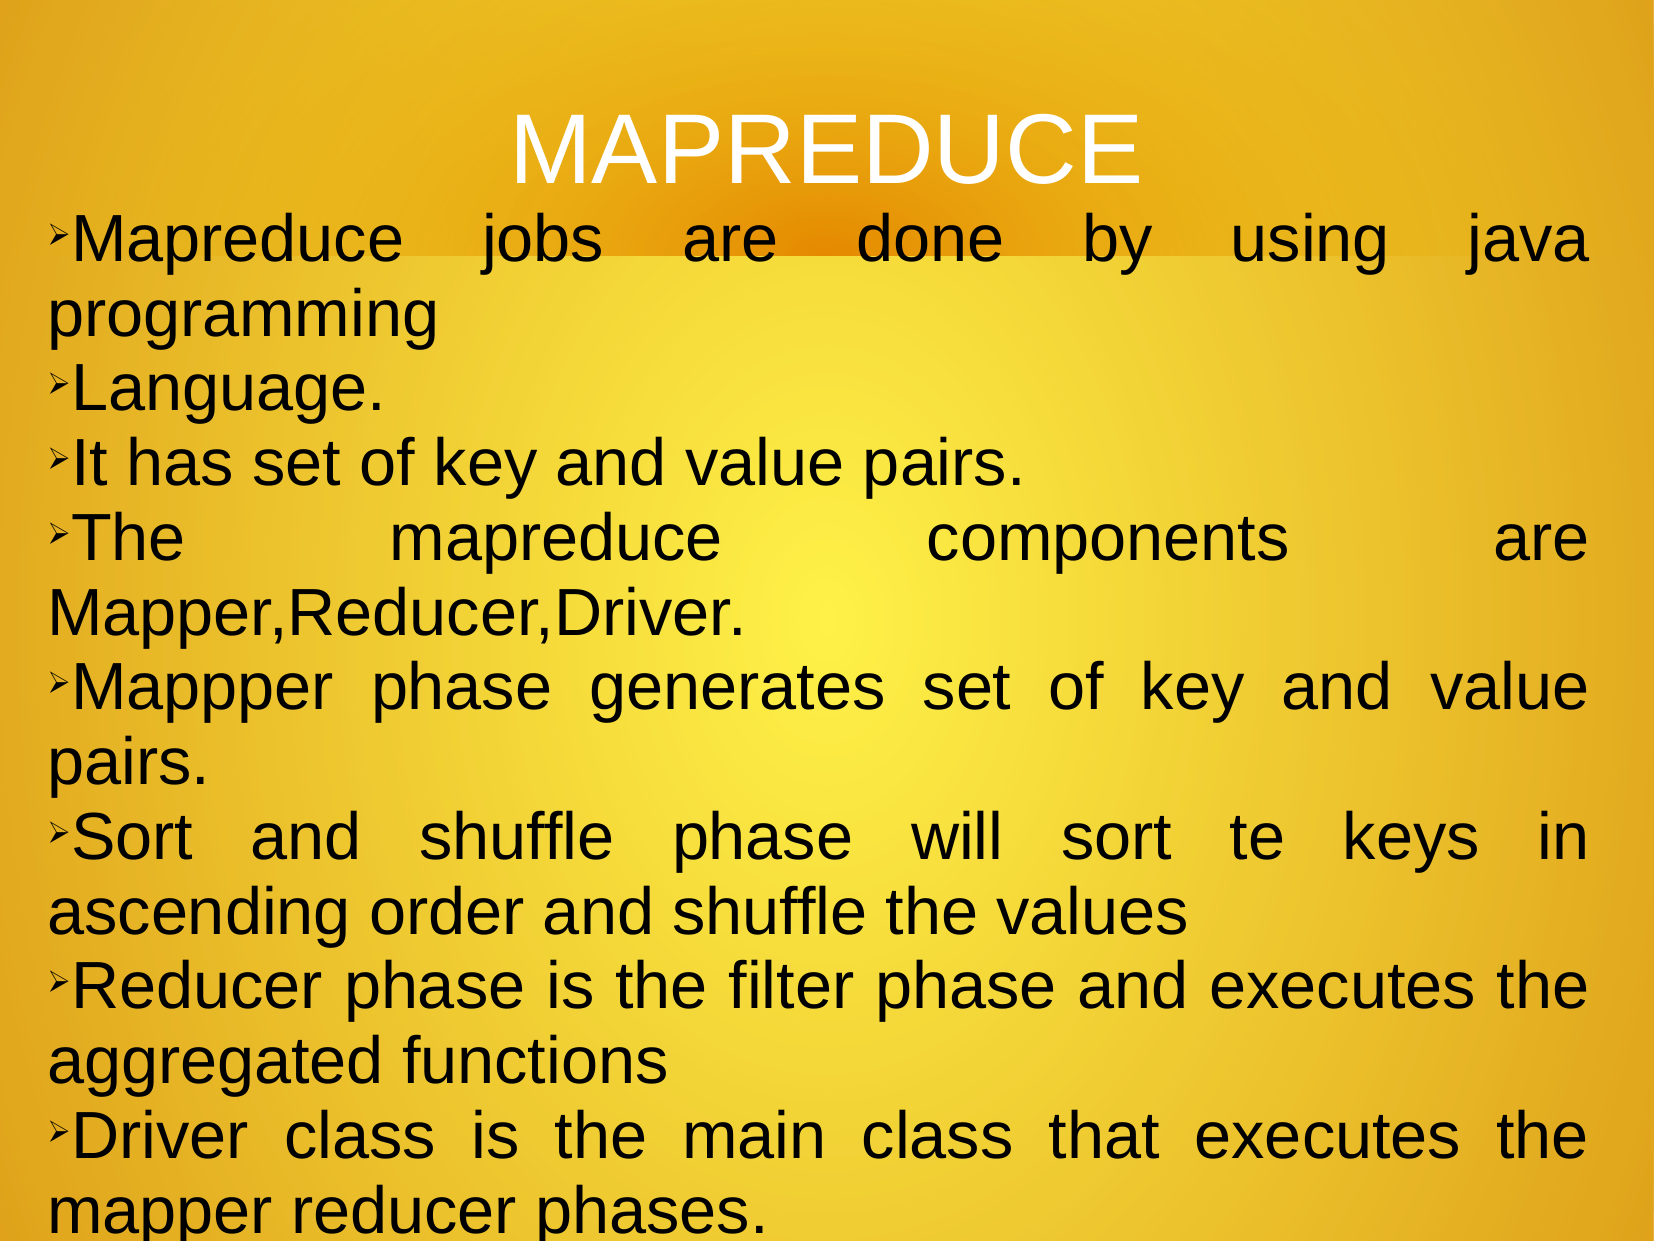

# MAPREDUCE
Mapreduce jobs are done by using java programming
Language.
It has set of key and value pairs.
The mapreduce components are Mapper,Reducer,Driver.
Mappper phase generates set of key and value pairs.
Sort and shuffle phase will sort te keys in ascending order and shuffle the values
Reducer phase is the filter phase and executes the aggregated functions
Driver class is the main class that executes the mapper reducer phases.